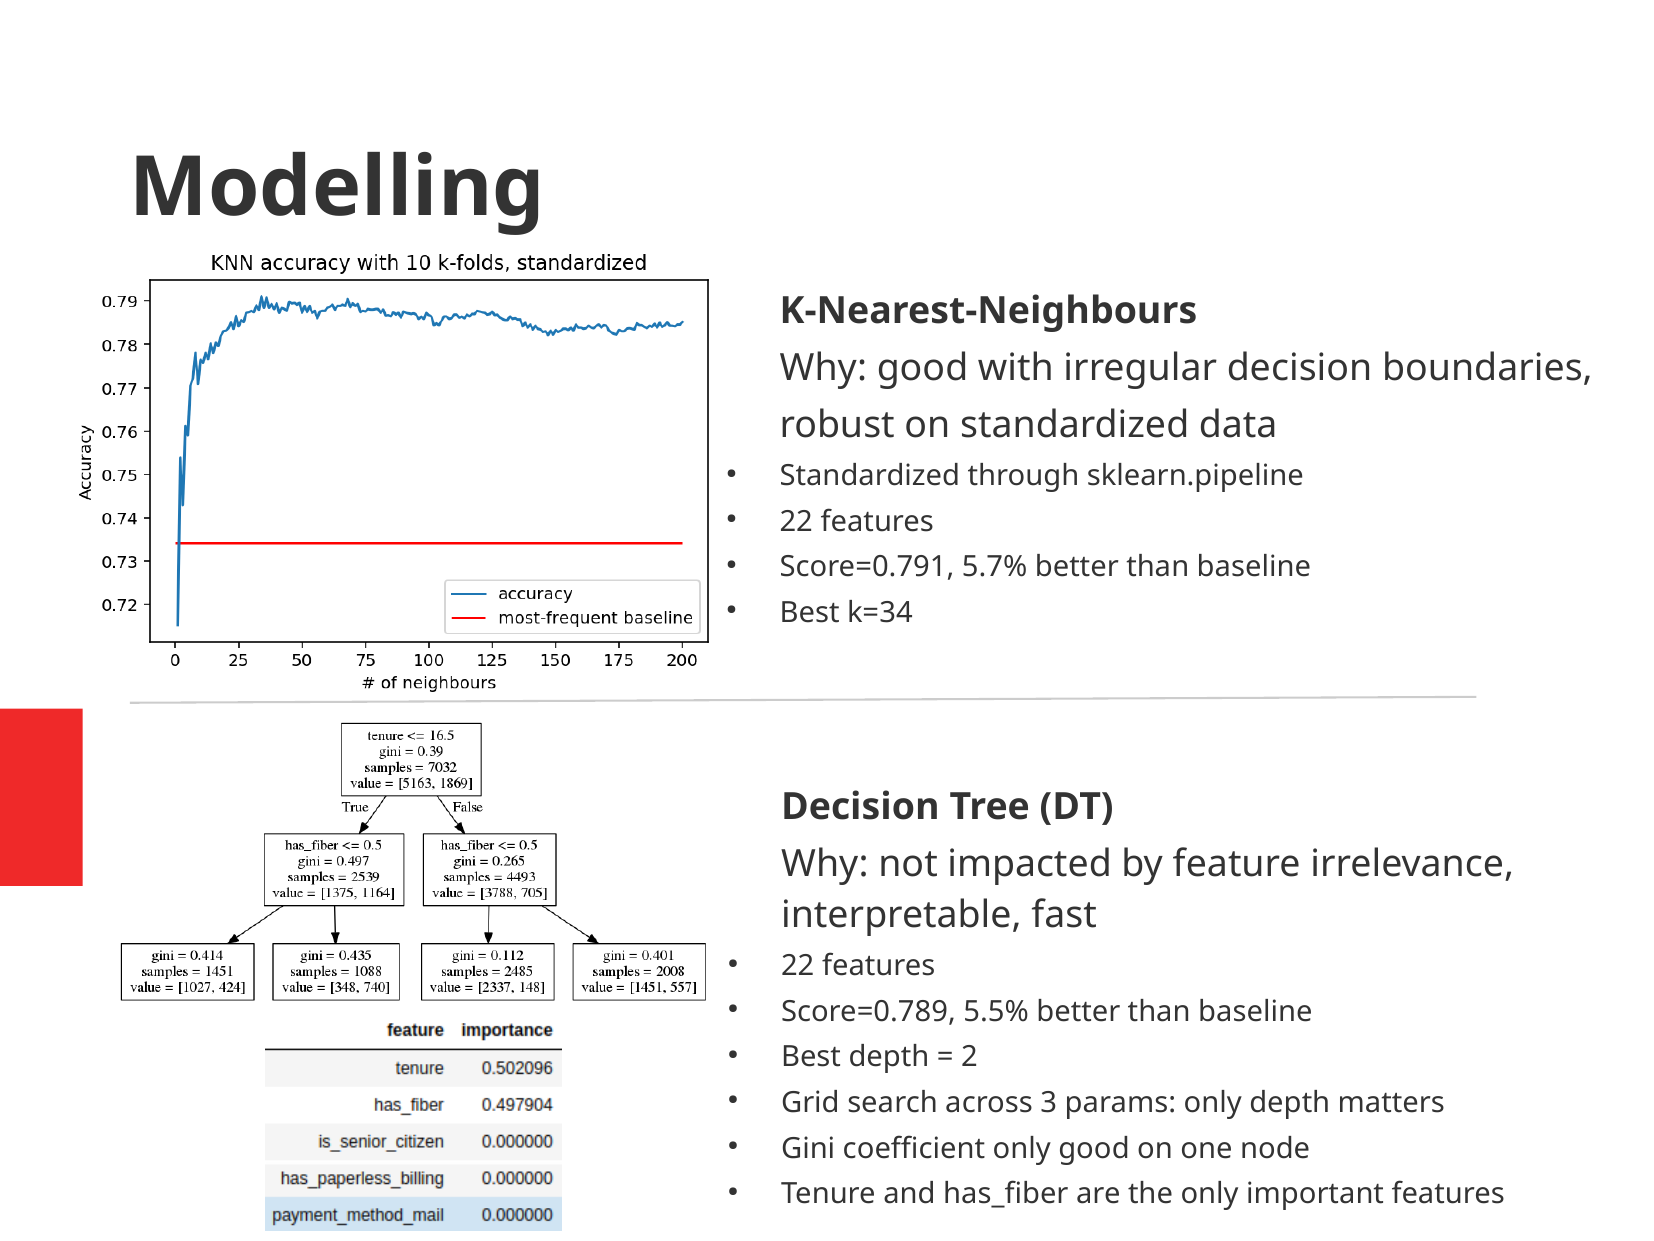

# Modelling
K-Nearest-Neighbours
Why: good with irregular decision boundaries,
robust on standardized data
Standardized through sklearn.pipeline
22 features
Score=0.791, 5.7% better than baseline
Best k=34
Decision Tree (DT)
Why: not impacted by feature irrelevance, interpretable, fast
22 features
Score=0.789, 5.5% better than baseline
Best depth = 2
Grid search across 3 params: only depth matters
Gini coefficient only good on one node
Tenure and has_fiber are the only important features